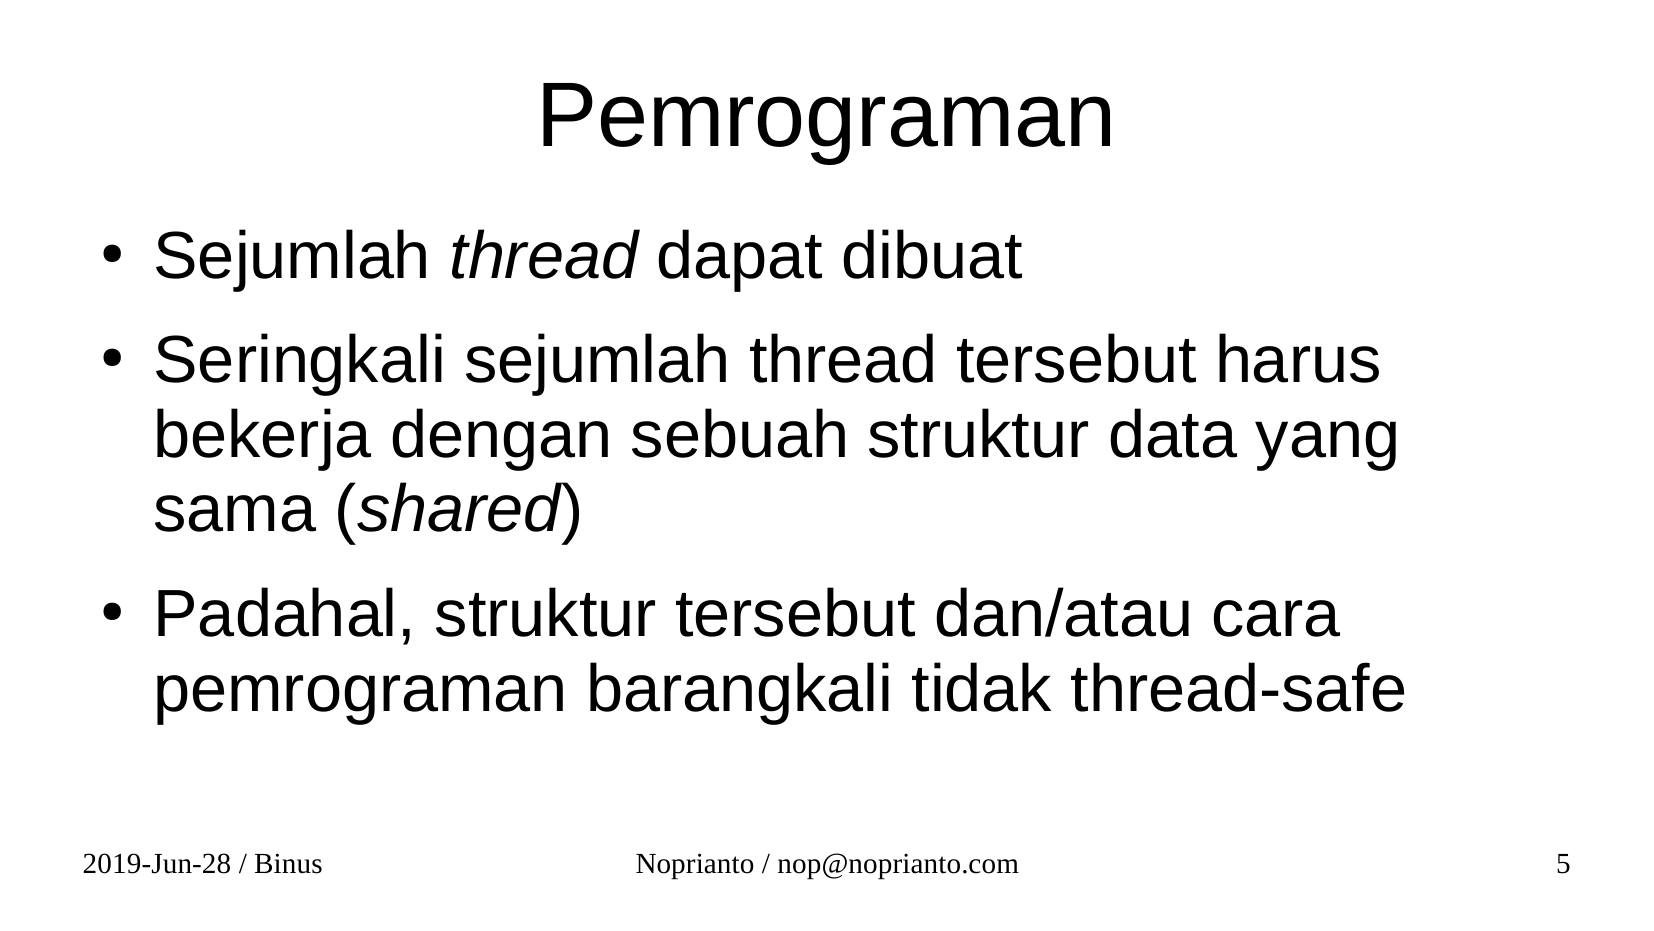

# Pemrograman
Sejumlah thread dapat dibuat
Seringkali sejumlah thread tersebut harus bekerja dengan sebuah struktur data yang sama (shared)
Padahal, struktur tersebut dan/atau cara pemrograman barangkali tidak thread-safe
2019-Jun-28 / Binus
Noprianto / nop@noprianto.com
5